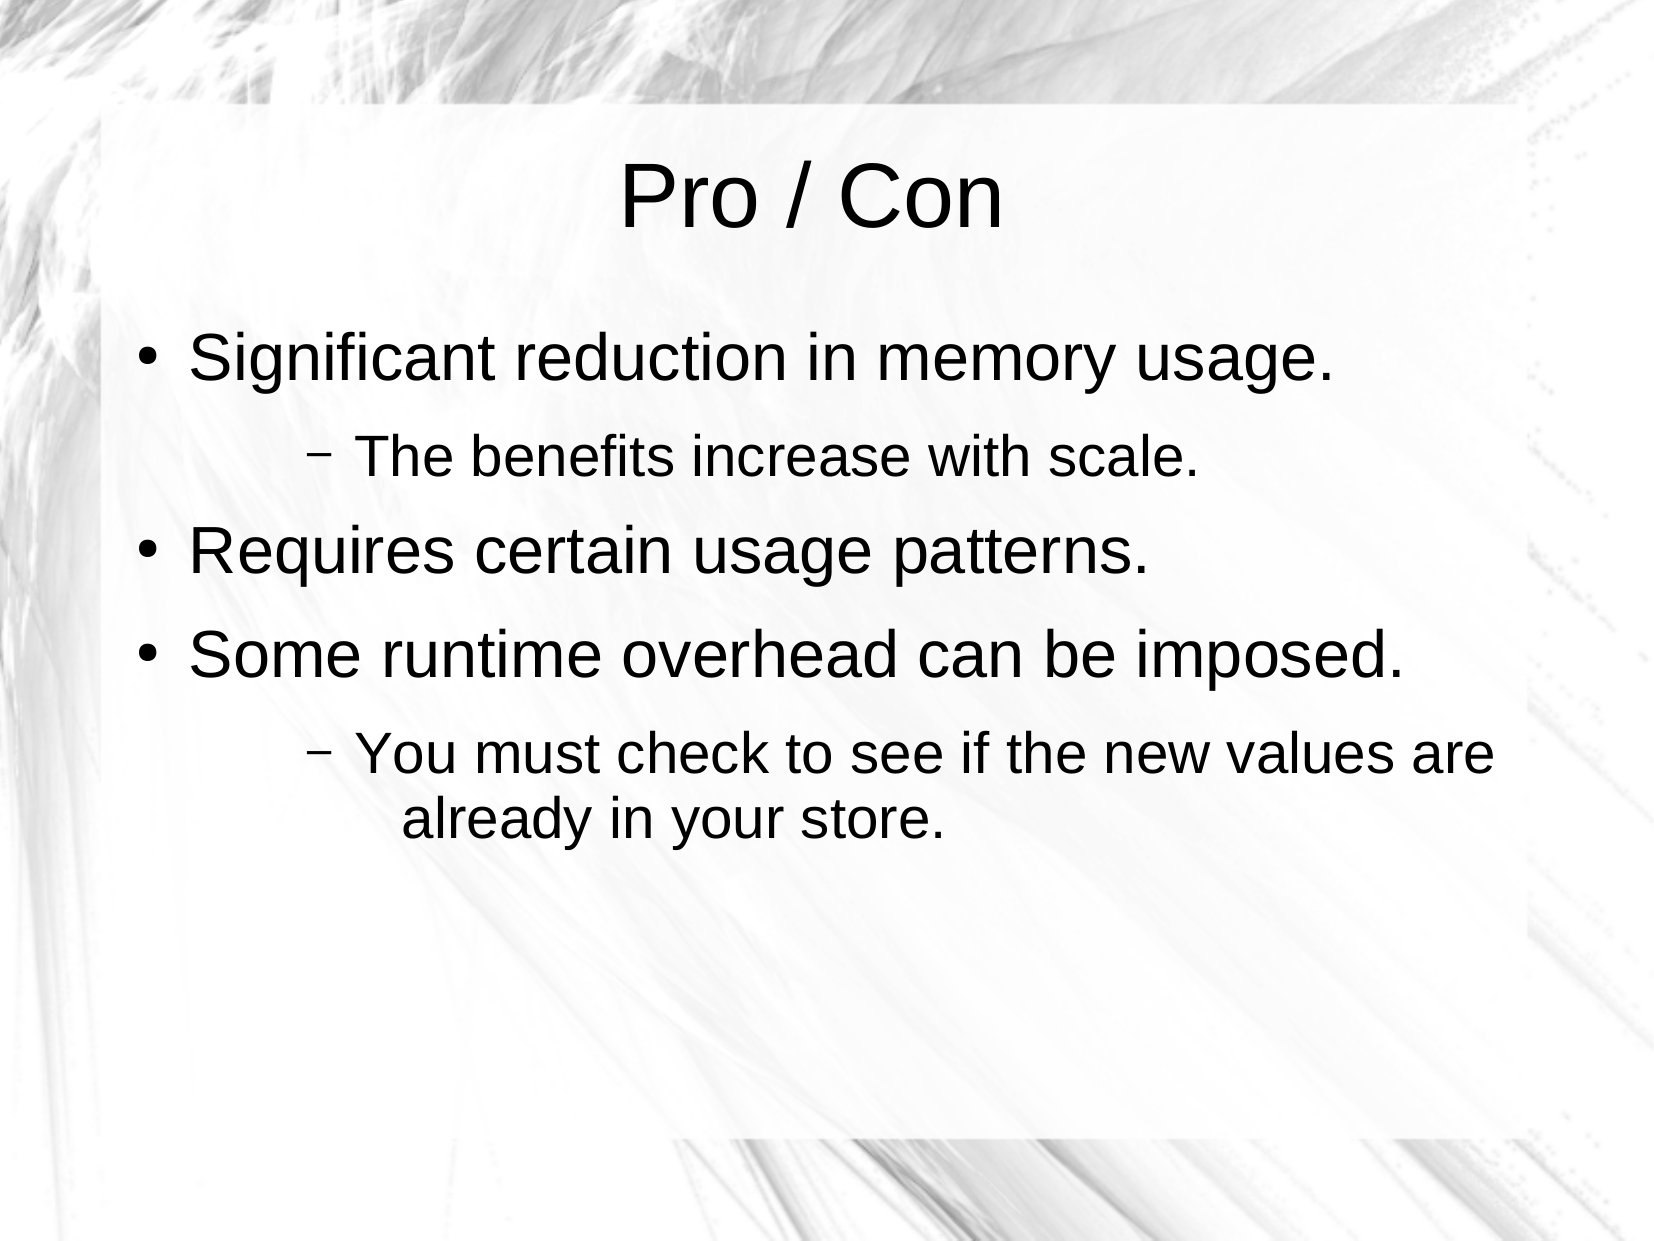

# Pro / Con
Significant reduction in memory usage.
The benefits increase with scale.
Requires certain usage patterns.
Some runtime overhead can be imposed.
You must check to see if the new values are already in your store.